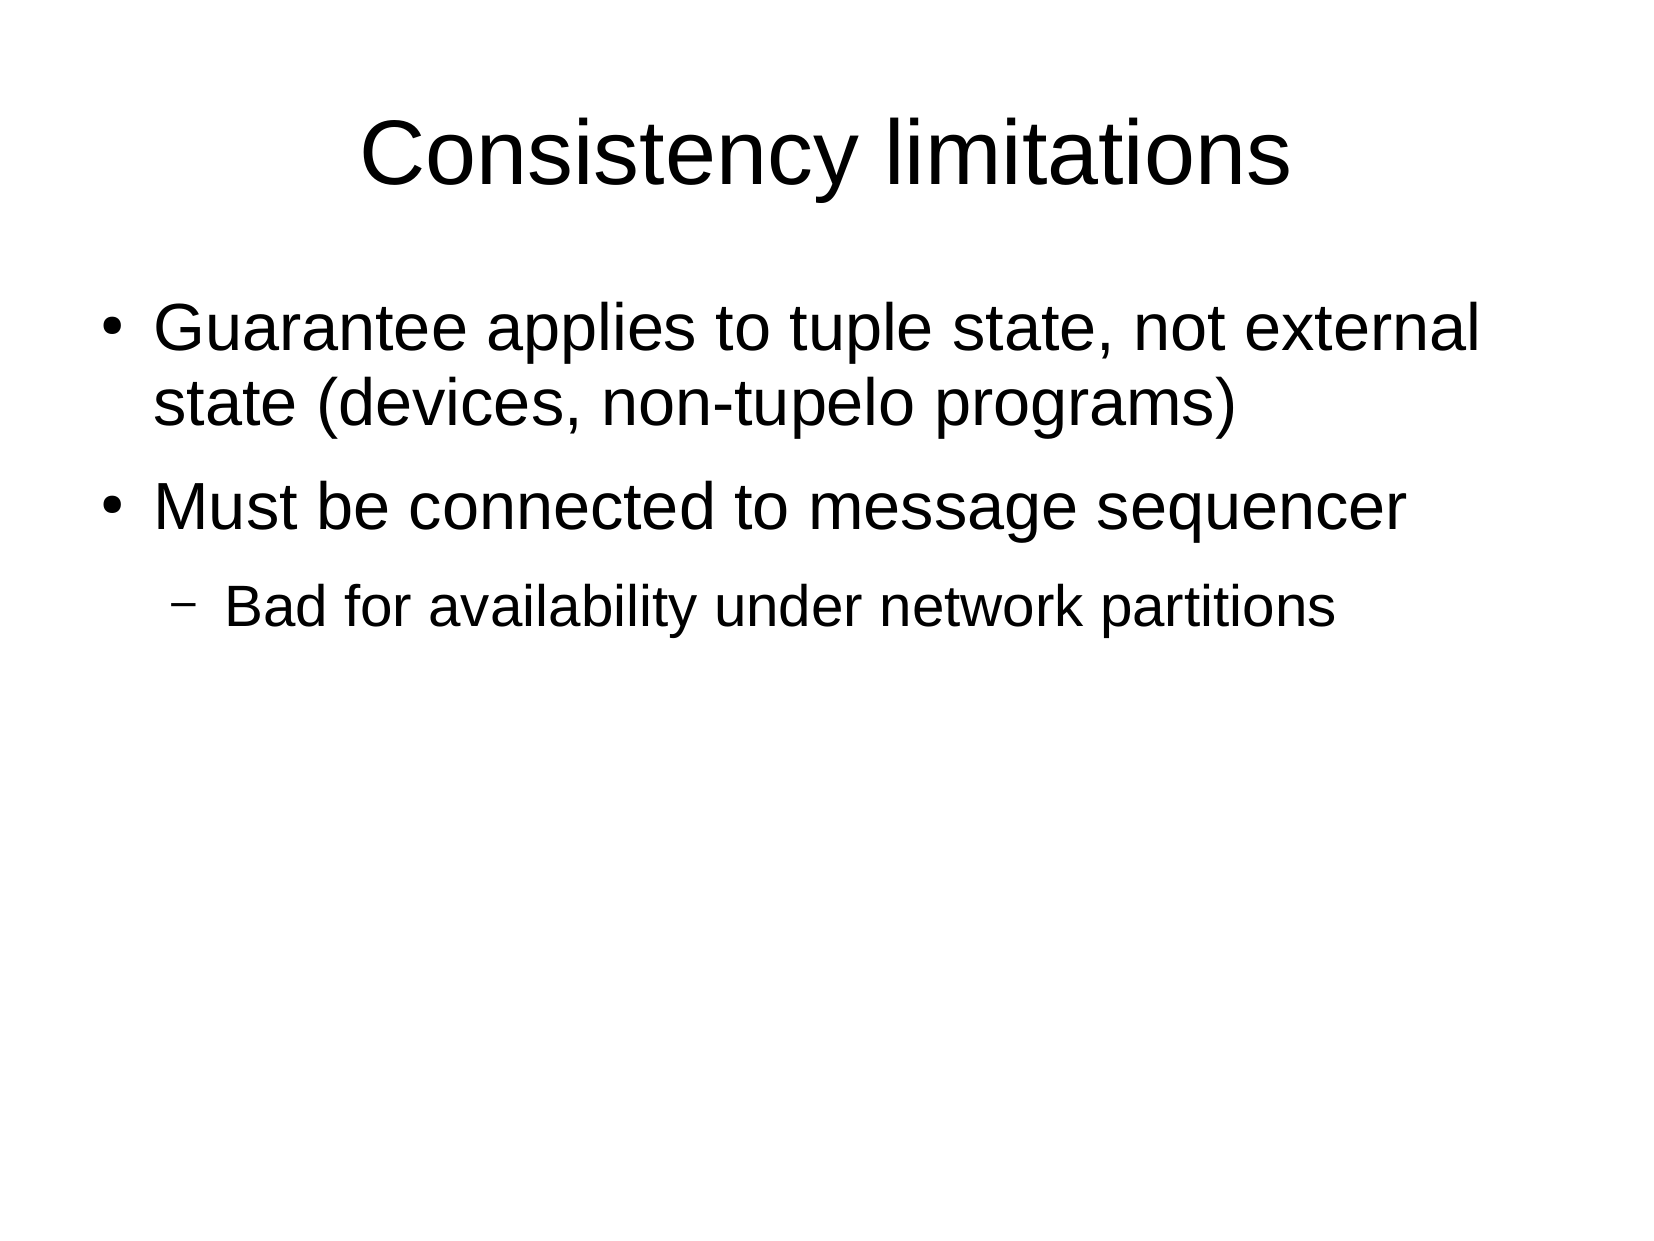

# Consistency limitations
Guarantee applies to tuple state, not external state (devices, non-tupelo programs)
Must be connected to message sequencer
Bad for availability under network partitions